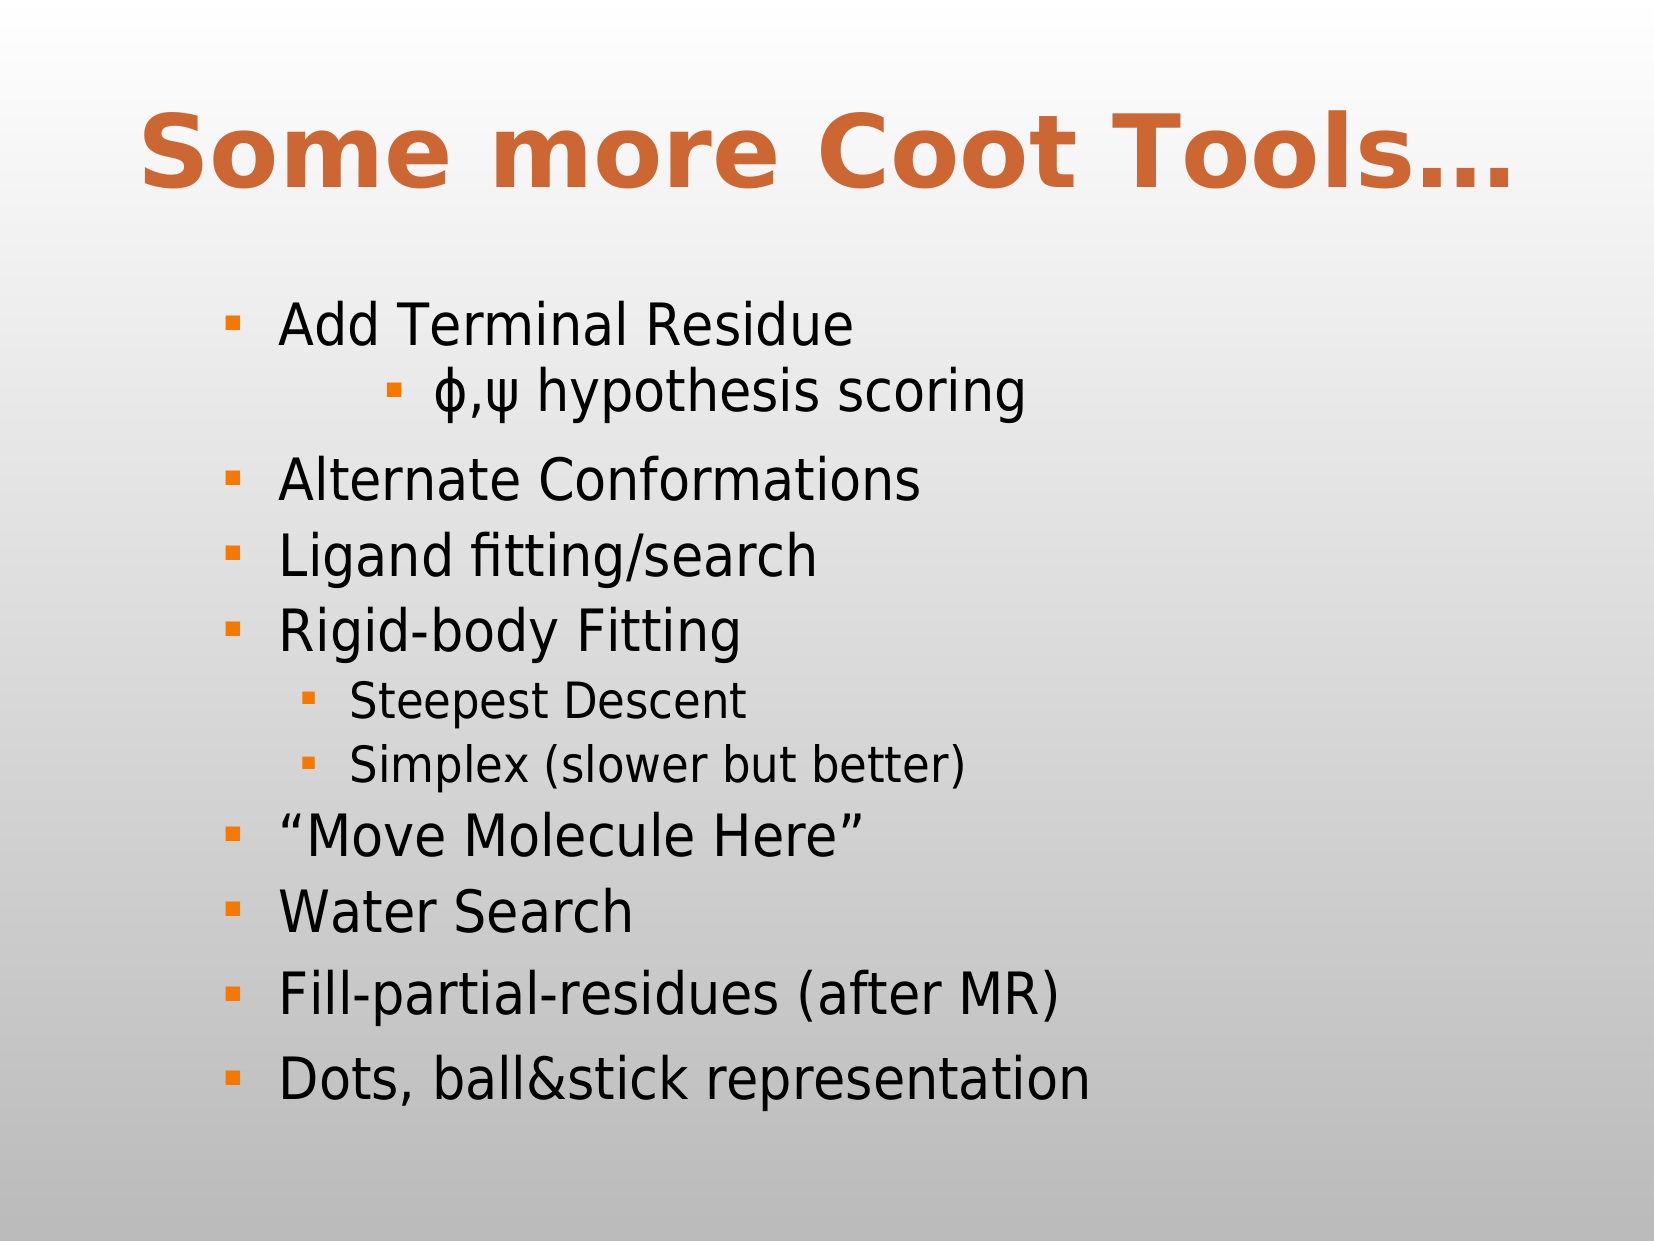

# Some more Coot Tools…
Add Terminal Residue
ϕ,ψ hypothesis scoring
Alternate Conformations
Ligand fitting/search
Rigid-body Fitting
Steepest Descent
Simplex (slower but better)
“Move Molecule Here”
Water Search
Fill-partial-residues (after MR)
Dots, ball&stick representation